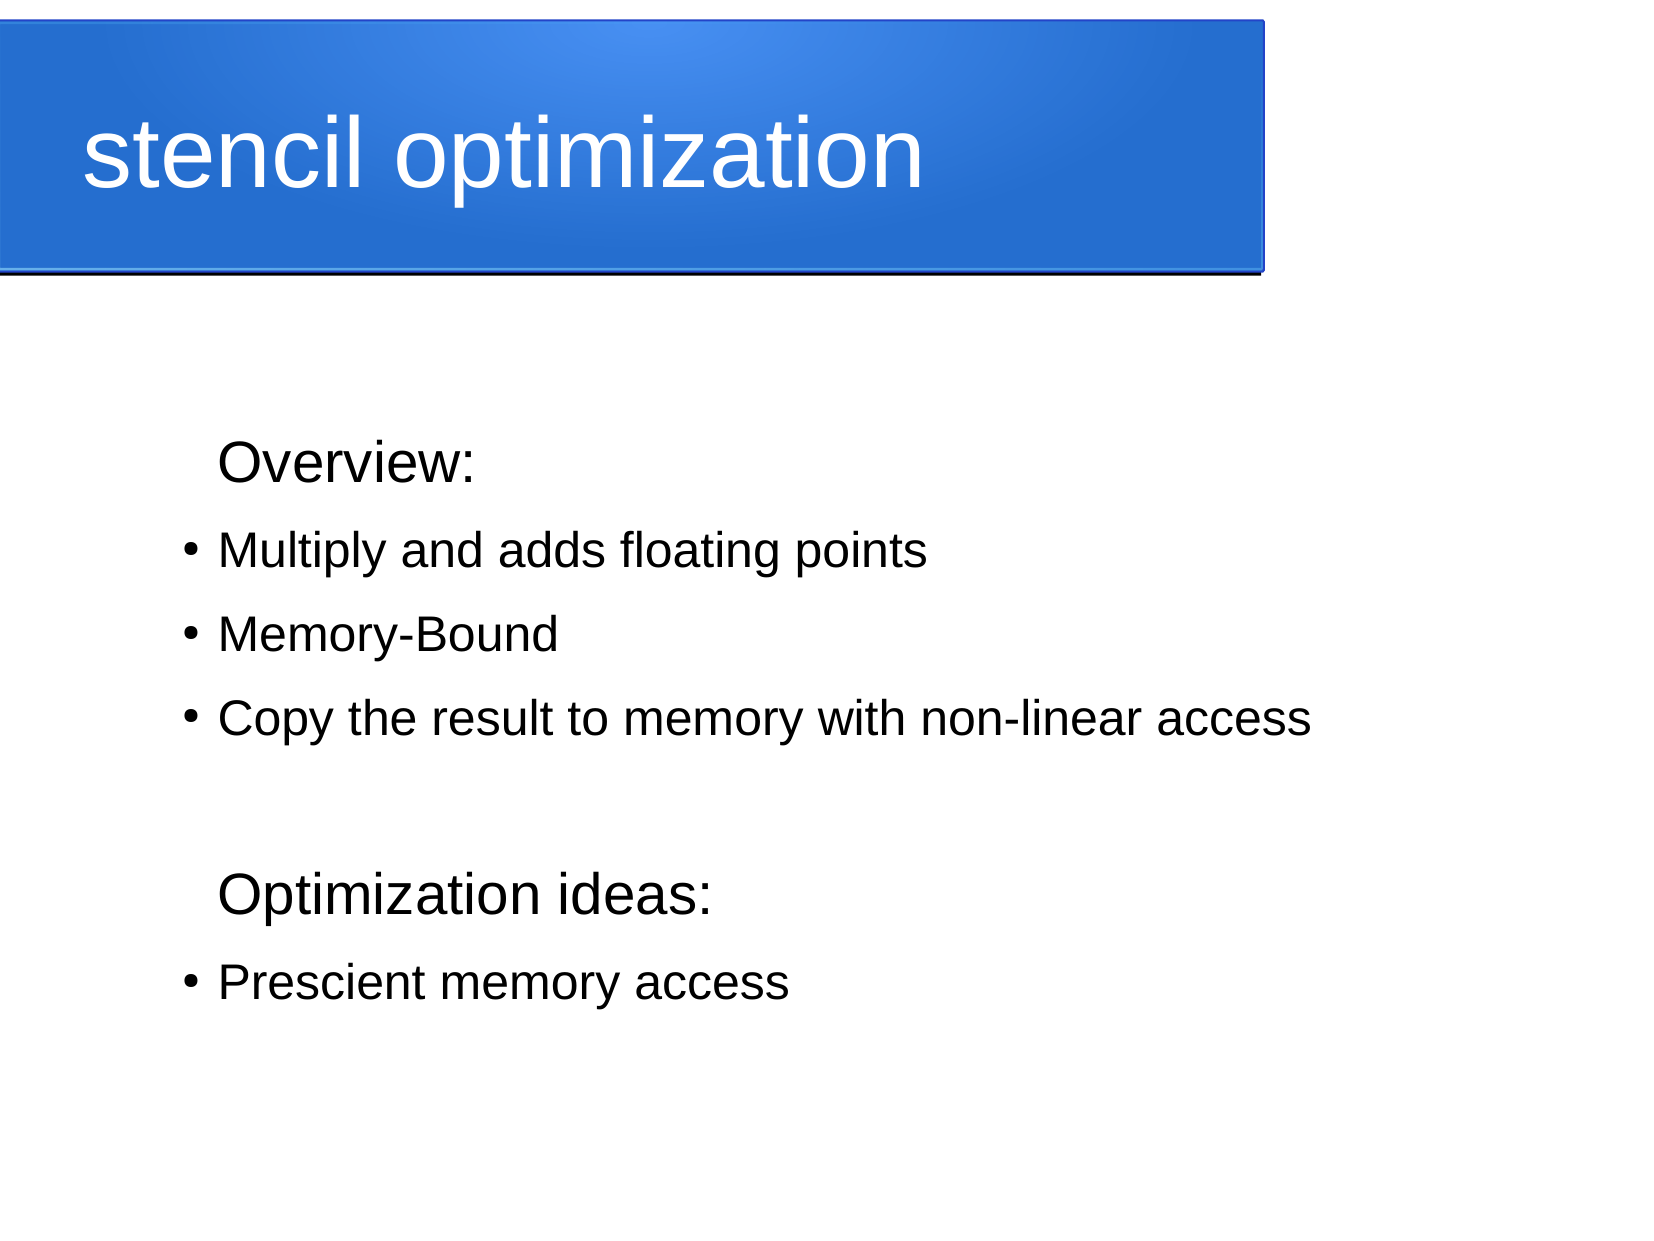

# stencil optimization
Overview:
Multiply and adds floating points
Memory-Bound
Copy the result to memory with non-linear access
Optimization ideas:
Prescient memory access